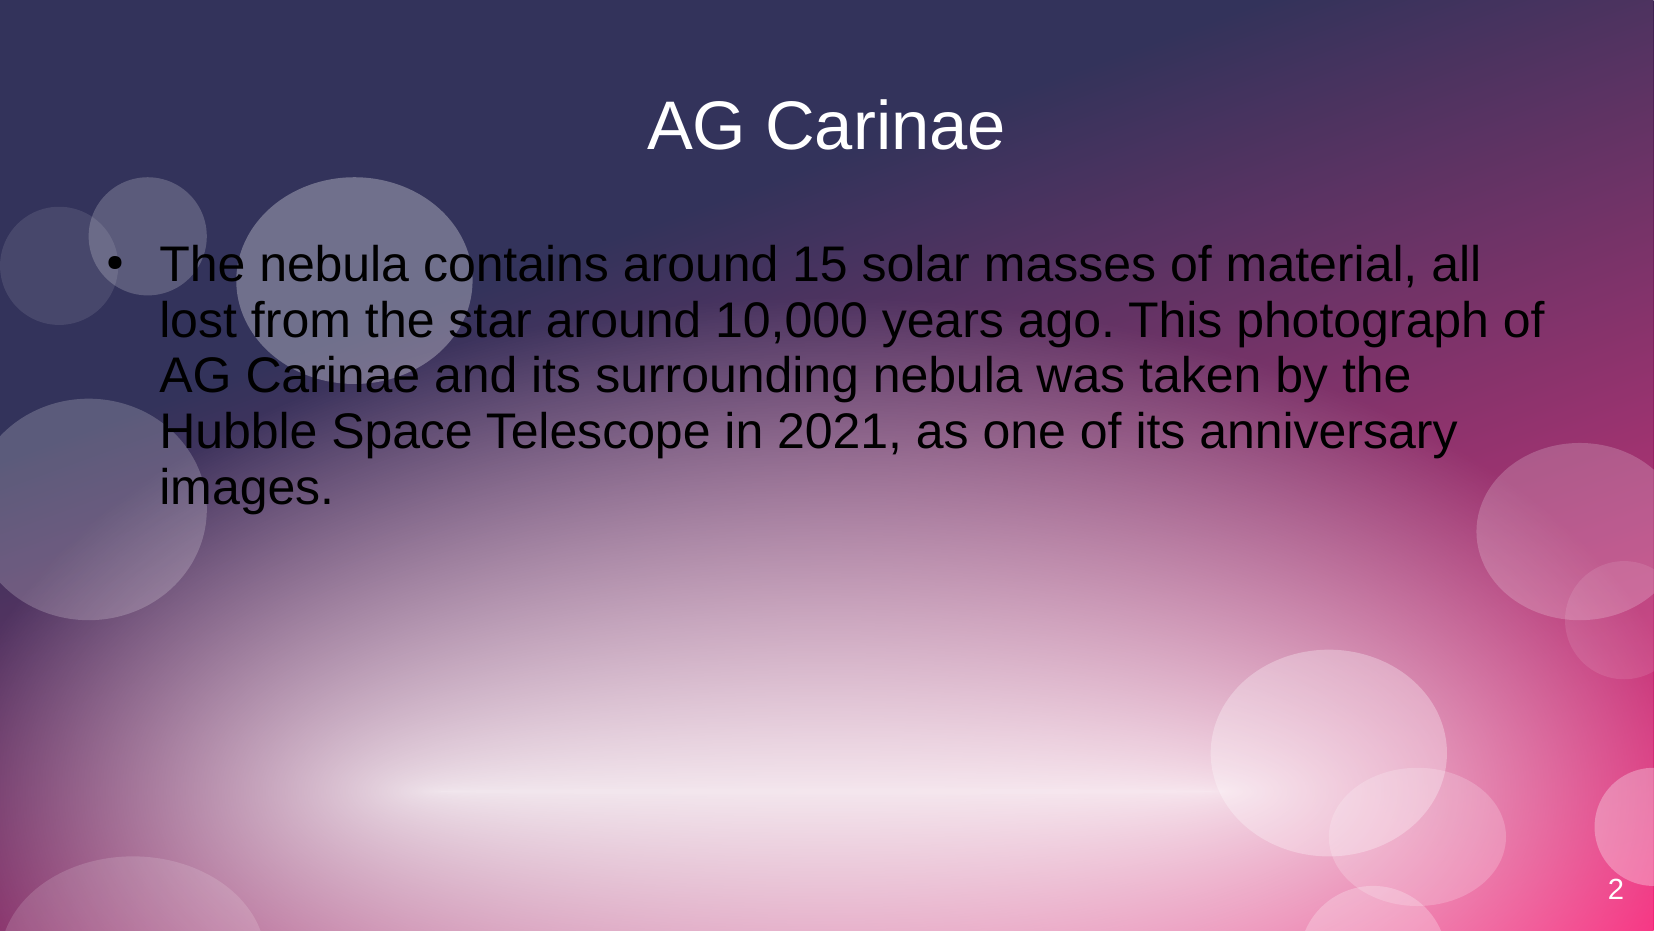

# AG Carinae
The nebula contains around 15 solar masses of material, all lost from the star around 10,000 years ago. This photograph of AG Carinae and its surrounding nebula was taken by the Hubble Space Telescope in 2021, as one of its anniversary images.